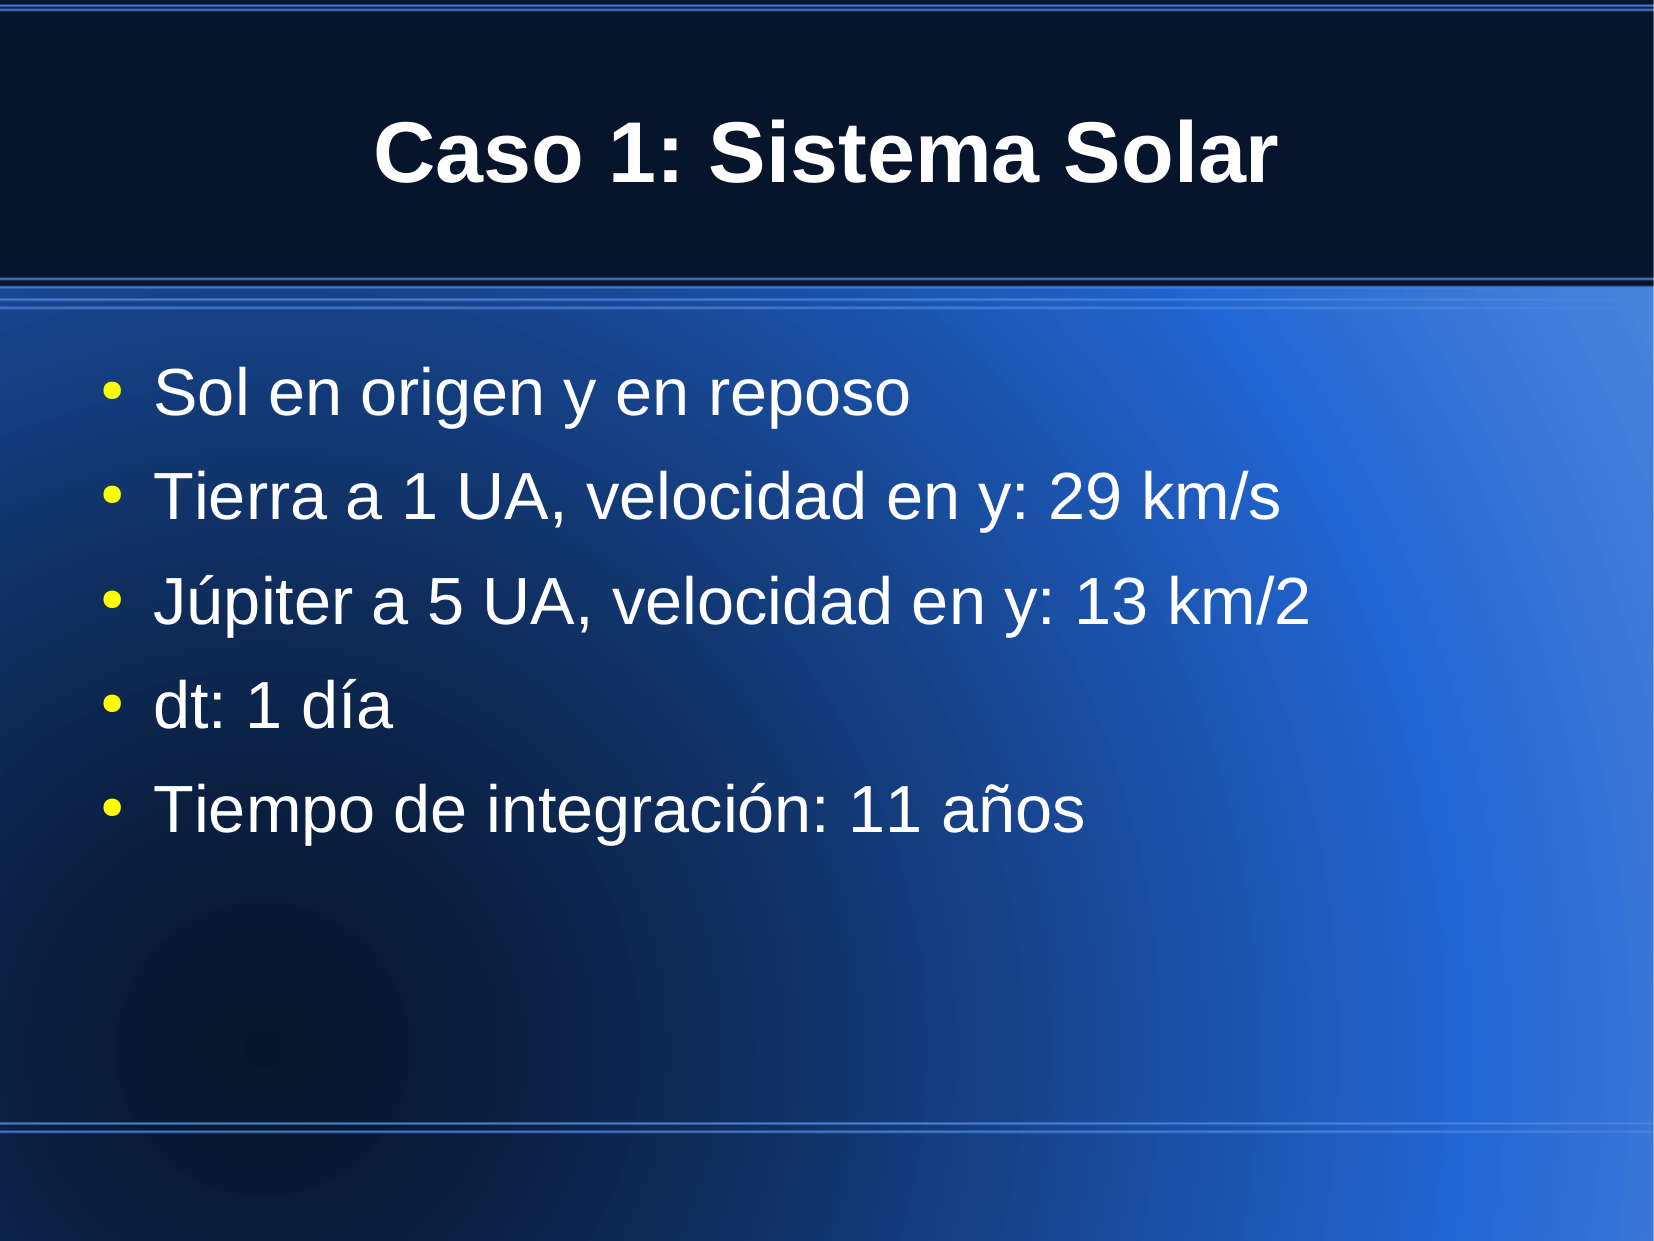

# Caso 1: Sistema Solar
Sol en origen y en reposo
Tierra a 1 UA, velocidad en y: 29 km/s
Júpiter a 5 UA, velocidad en y: 13 km/2
dt: 1 día
Tiempo de integración: 11 años